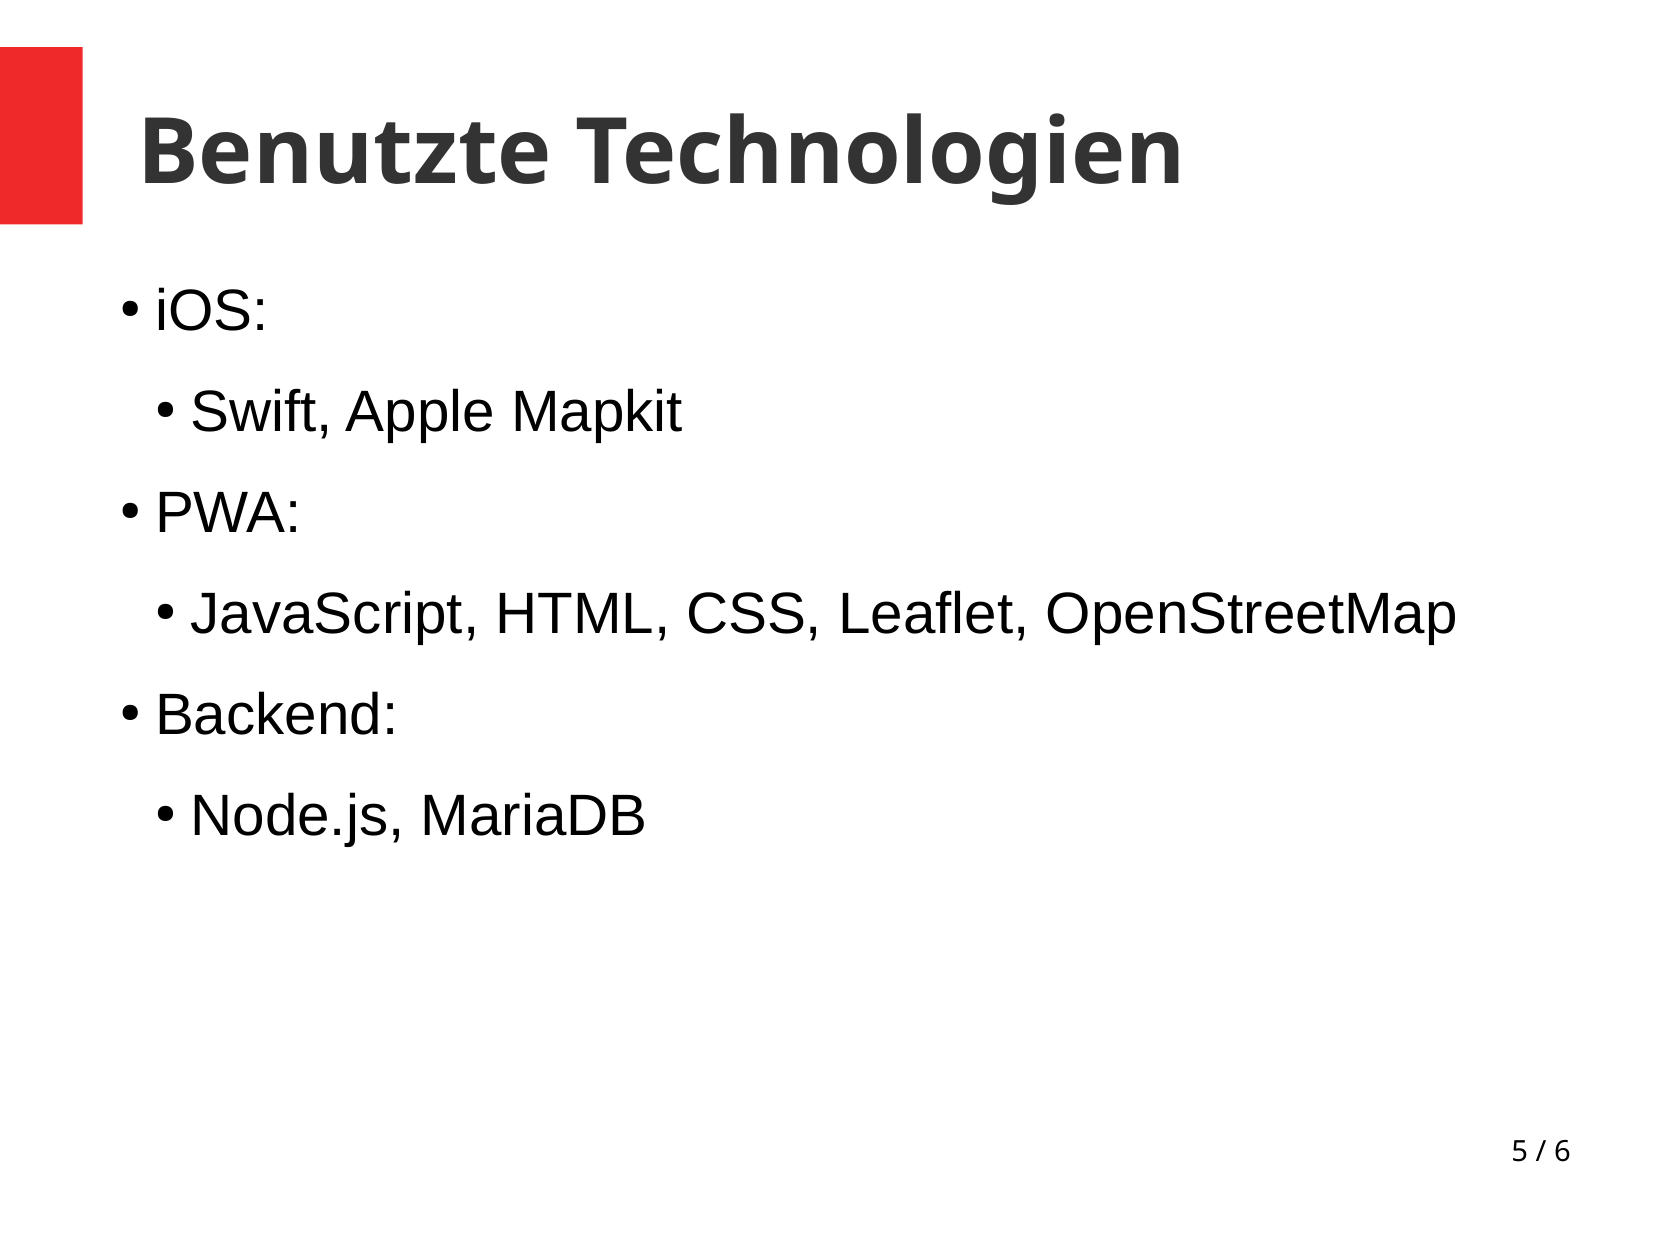

# Benutzte Technologien
iOS:
Swift, Apple Mapkit
PWA:
JavaScript, HTML, CSS, Leaflet, OpenStreetMap
Backend:
Node.js, MariaDB
5